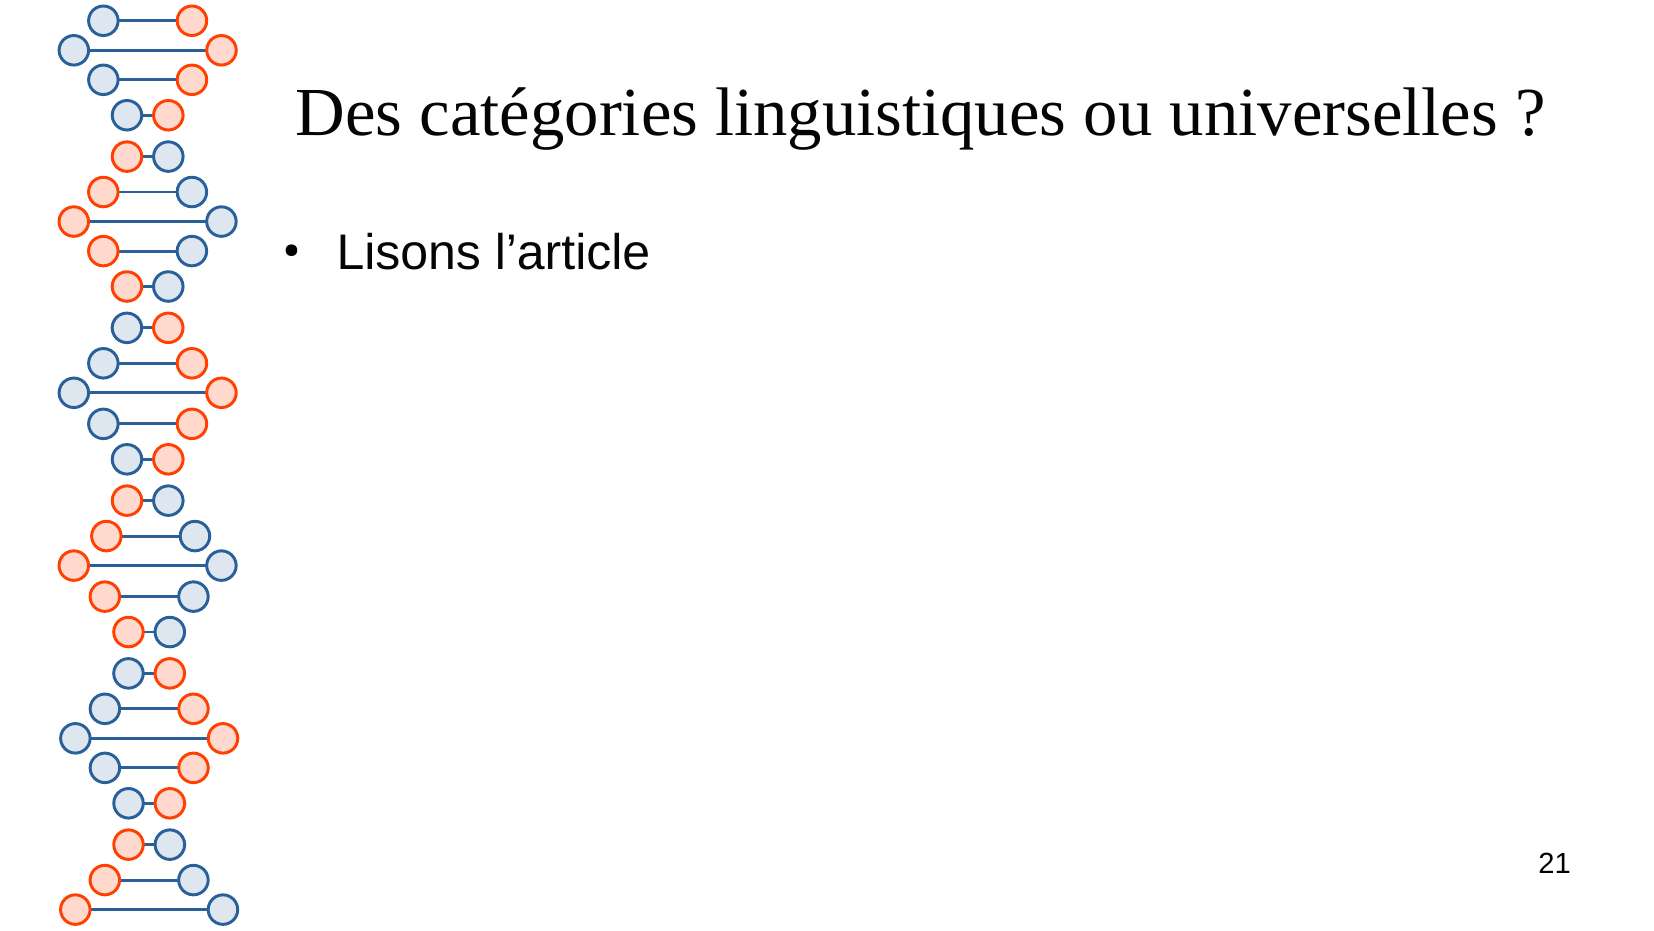

# Des catégories linguistiques ou universelles ?
Lisons l’article
21